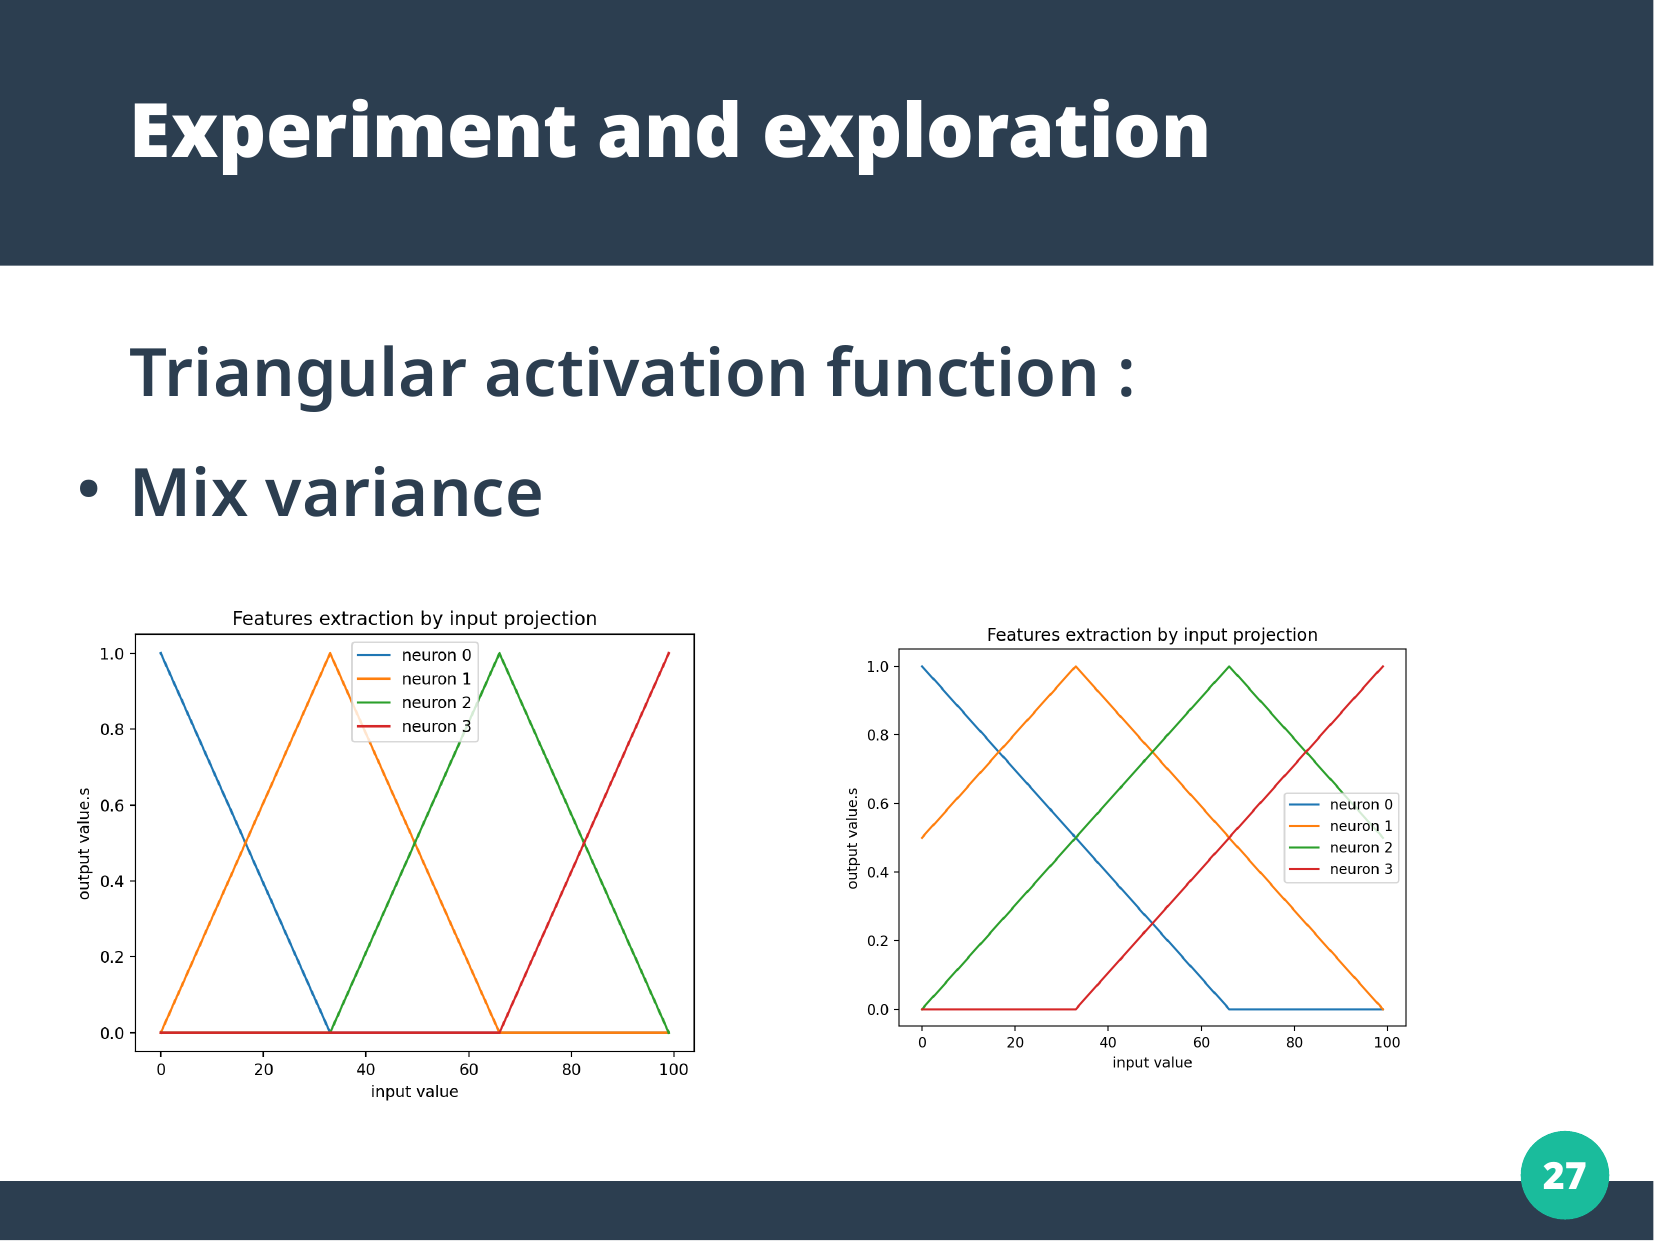

# Experiment and exploration
Triangular activation function :
Mix variance
27